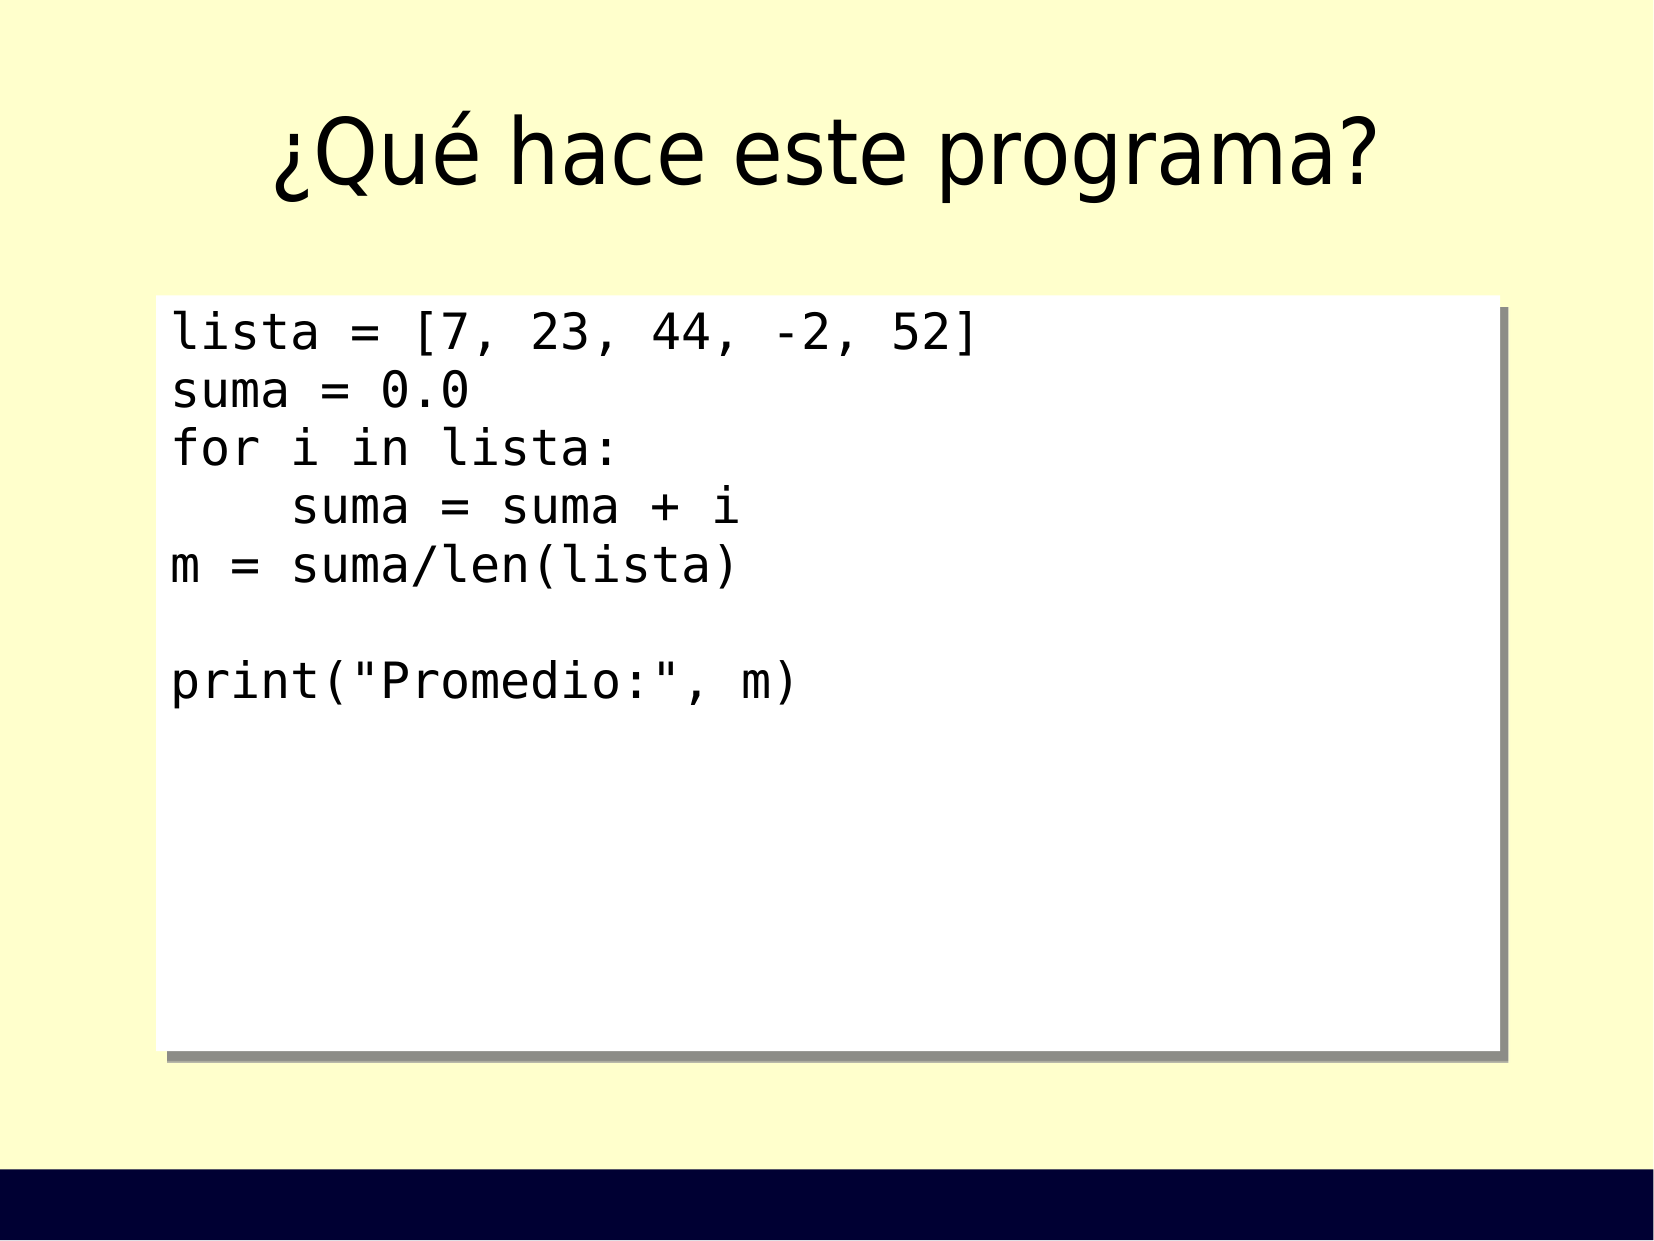

# ¿Qué hace este programa?
lista = [7, 23, 44, -2, 52]
suma = 0.0
for i in lista:
 suma = suma + i
m = suma/len(lista)
print("Promedio:", m)